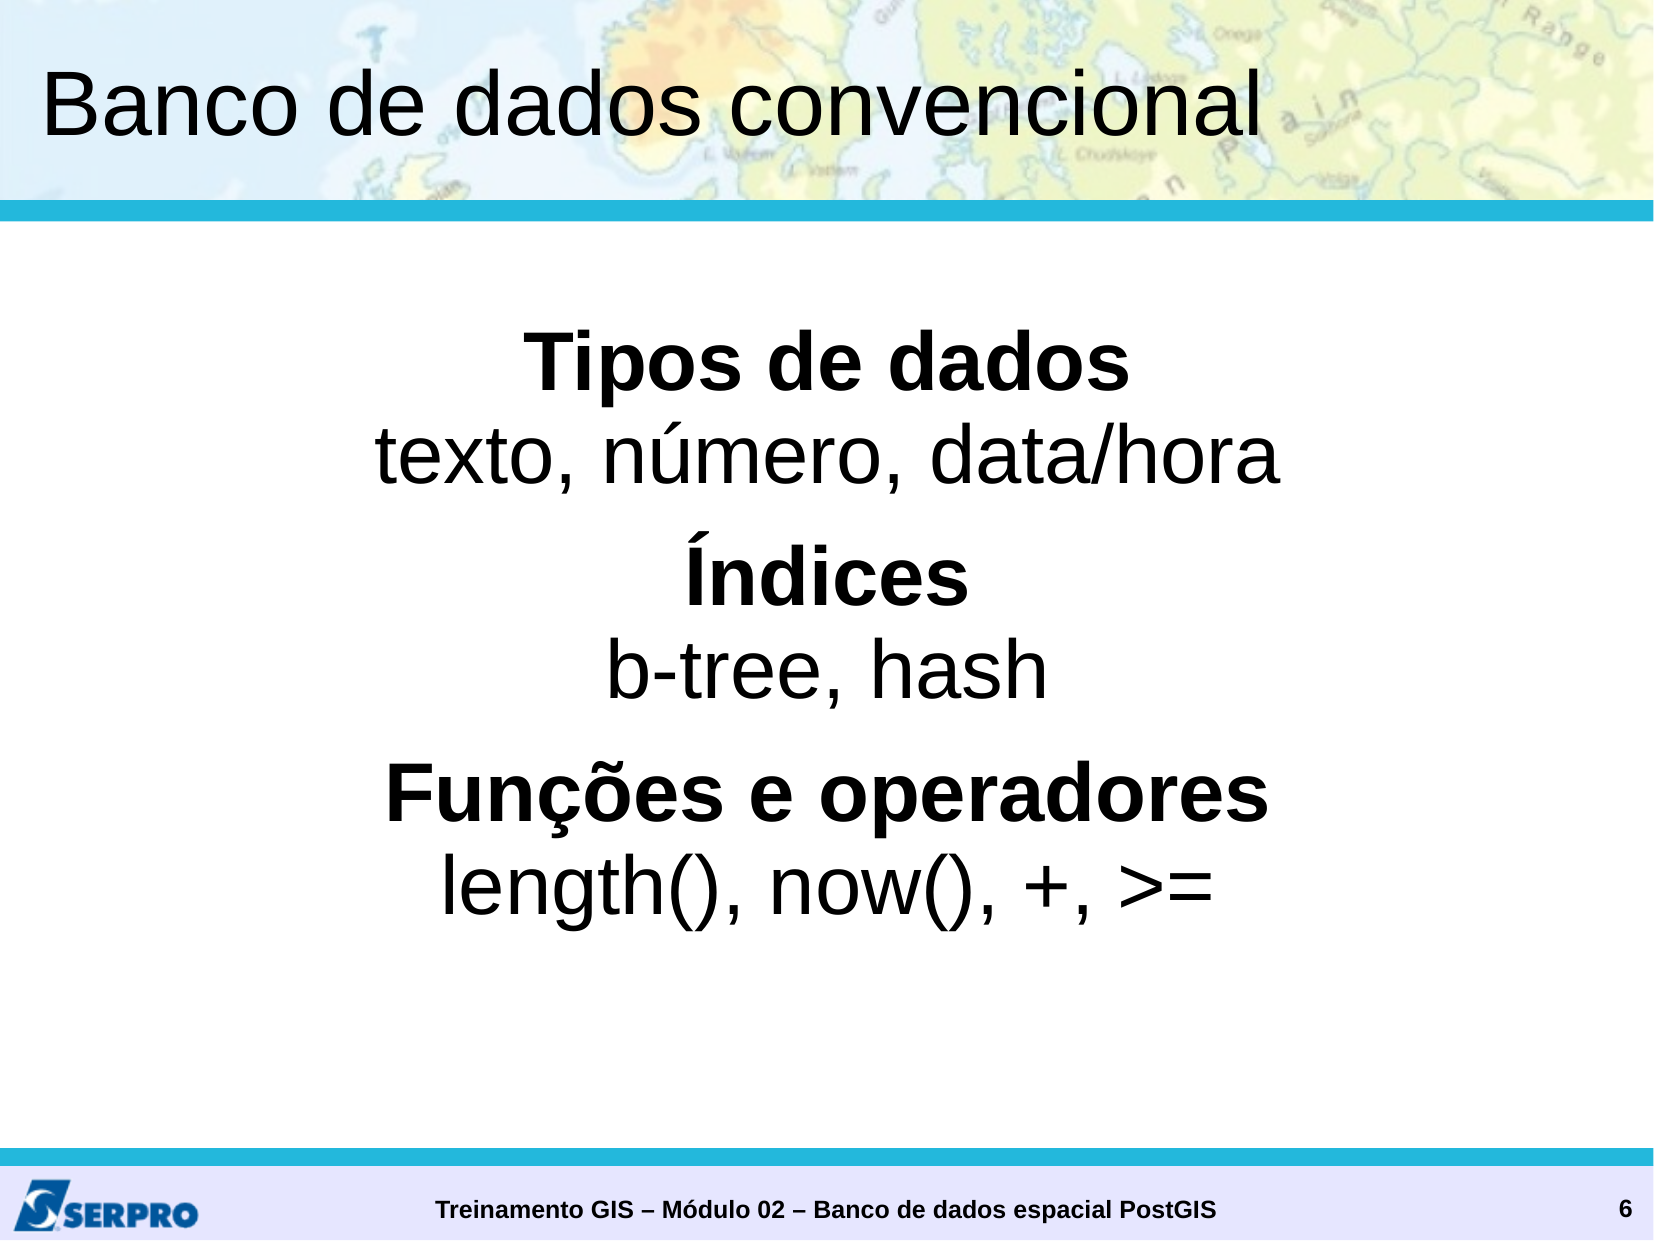

# Banco de dados convencional
Tipos de dados
texto, número, data/hora
Índices
b-tree, hash
Funções e operadores
length(), now(), +, >=
6
Treinamento GIS – Módulo 02 – Banco de dados espacial PostGIS